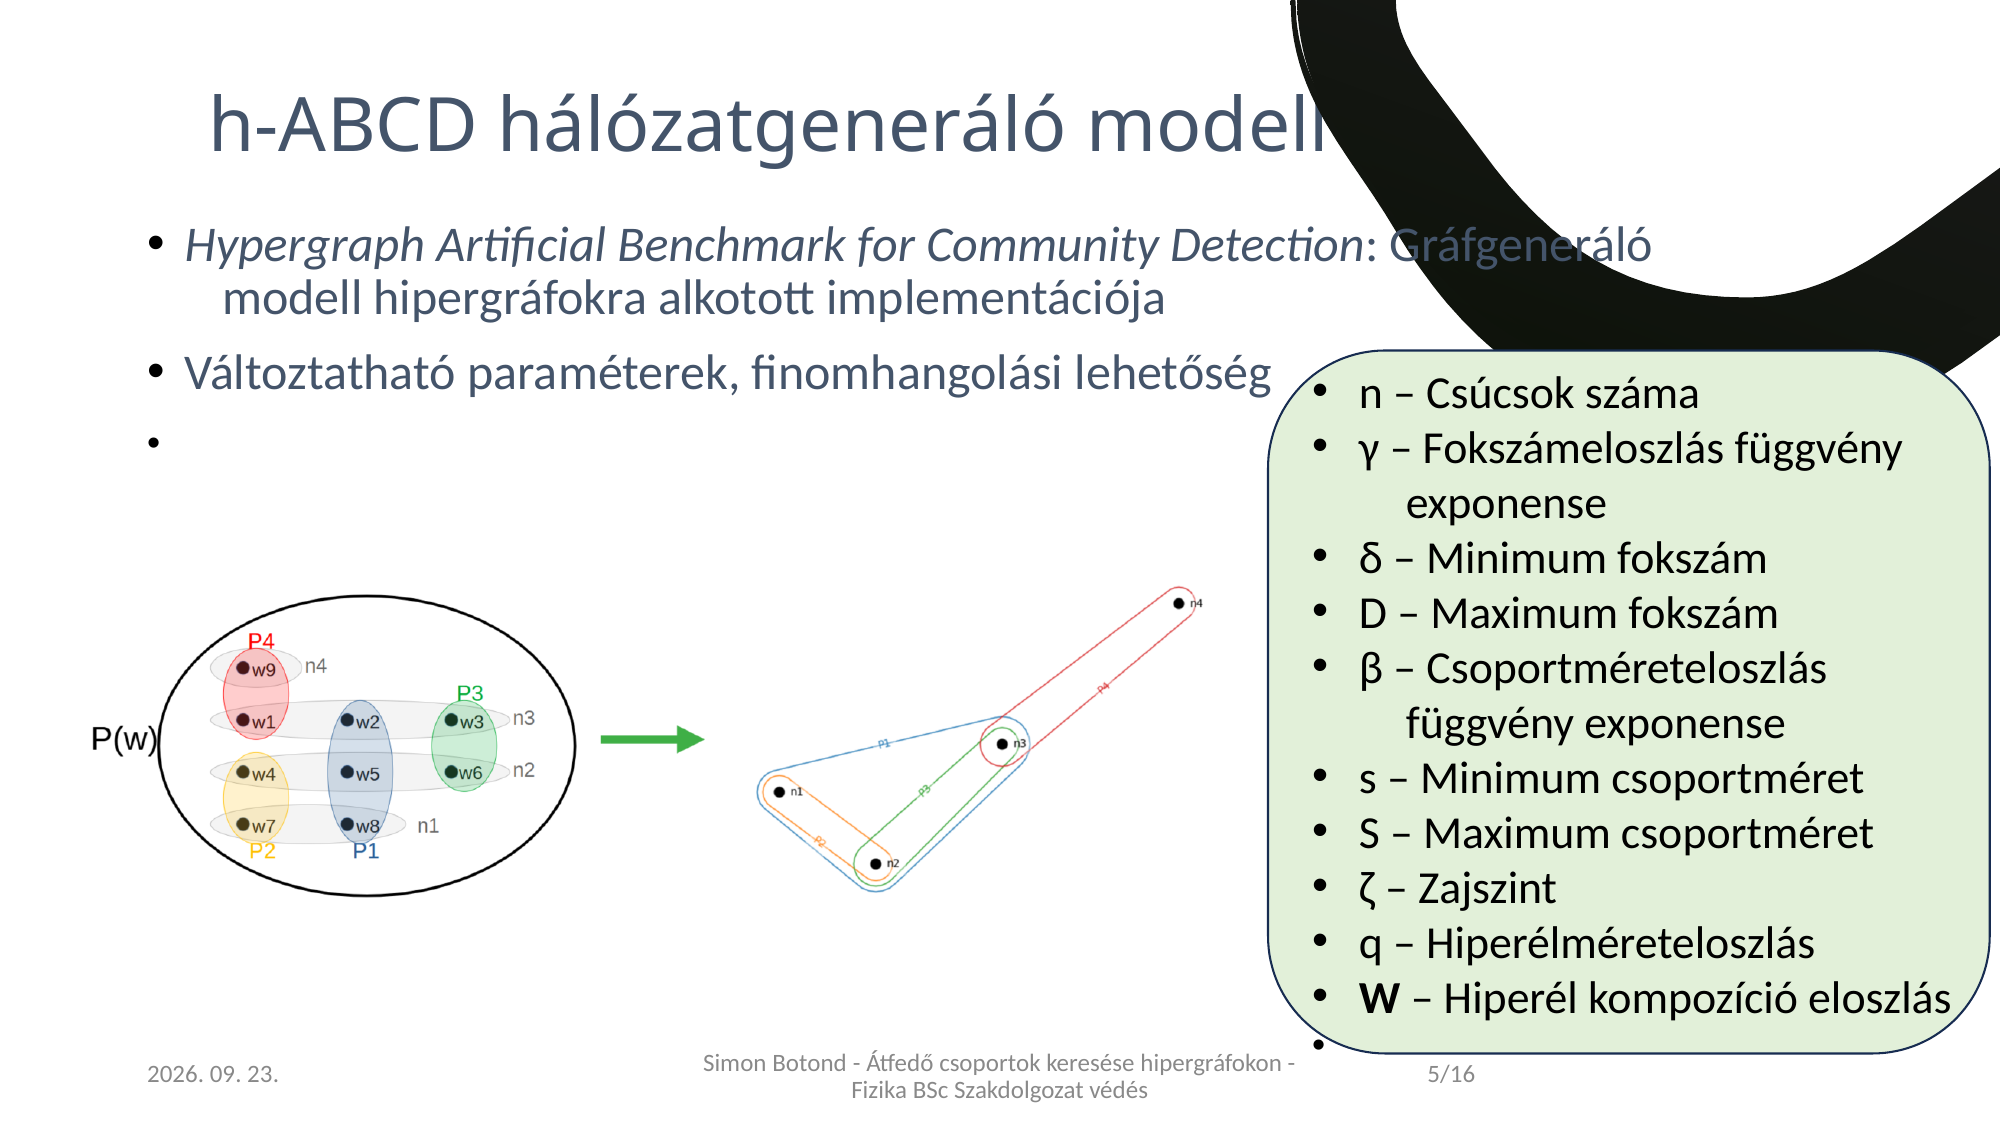

# h-ABCD hálózatgeneráló modell
Hypergraph Artificial Benchmark for Community Detection: Gráfgeneráló modell hipergráfokra alkotott implementációja
Változtatható paraméterek, finomhangolási lehetőség
n – Csúcsok száma
γ – Fokszámeloszlás függvény exponense
δ – Minimum fokszám
D – Maximum fokszám
β – Csoportméreteloszlás függvény exponense
s – Minimum csoportméret
S – Maximum csoportméret
ζ – Zajszint
q – Hiperélméreteloszlás
W – Hiperél kompozíció eloszlás
Simon Botond - Átfedő csoportok keresése hipergráfokon - Fizika BSc Szakdolgozat védés
5/16